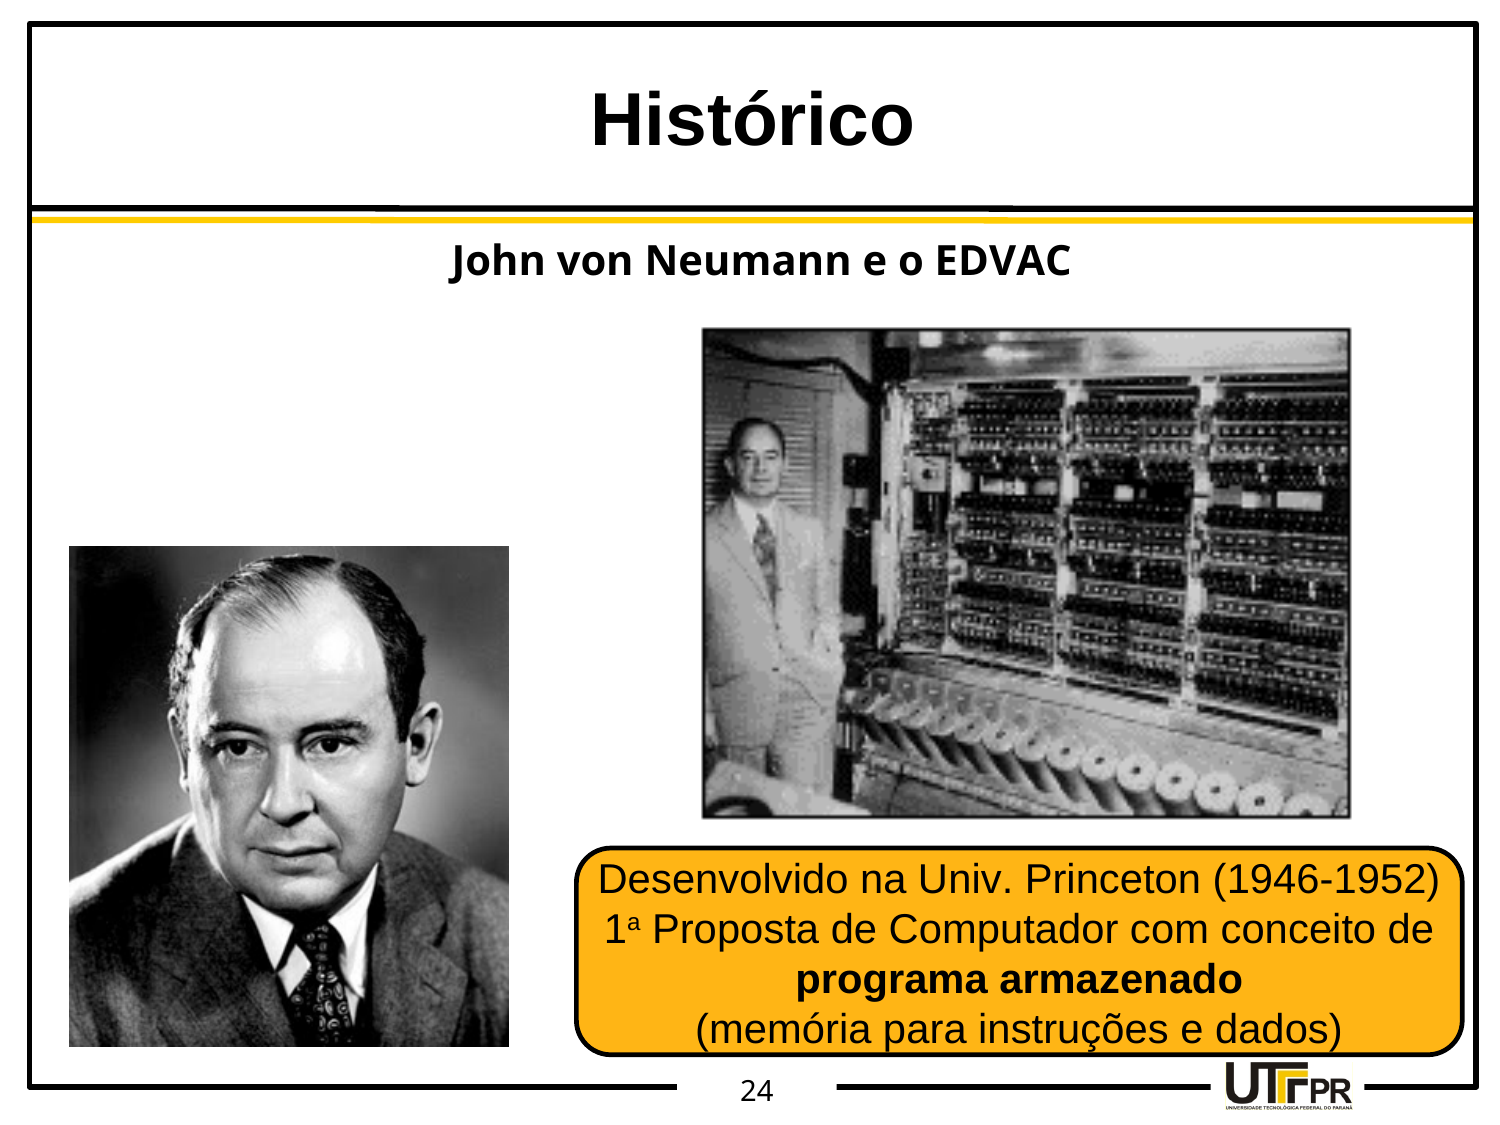

# Histórico
John von Neumann e o EDVAC
Desenvolvido na Univ. Princeton (1946-1952)
1a Proposta de Computador com conceito de
 programa armazenado
(memória para instruções e dados)